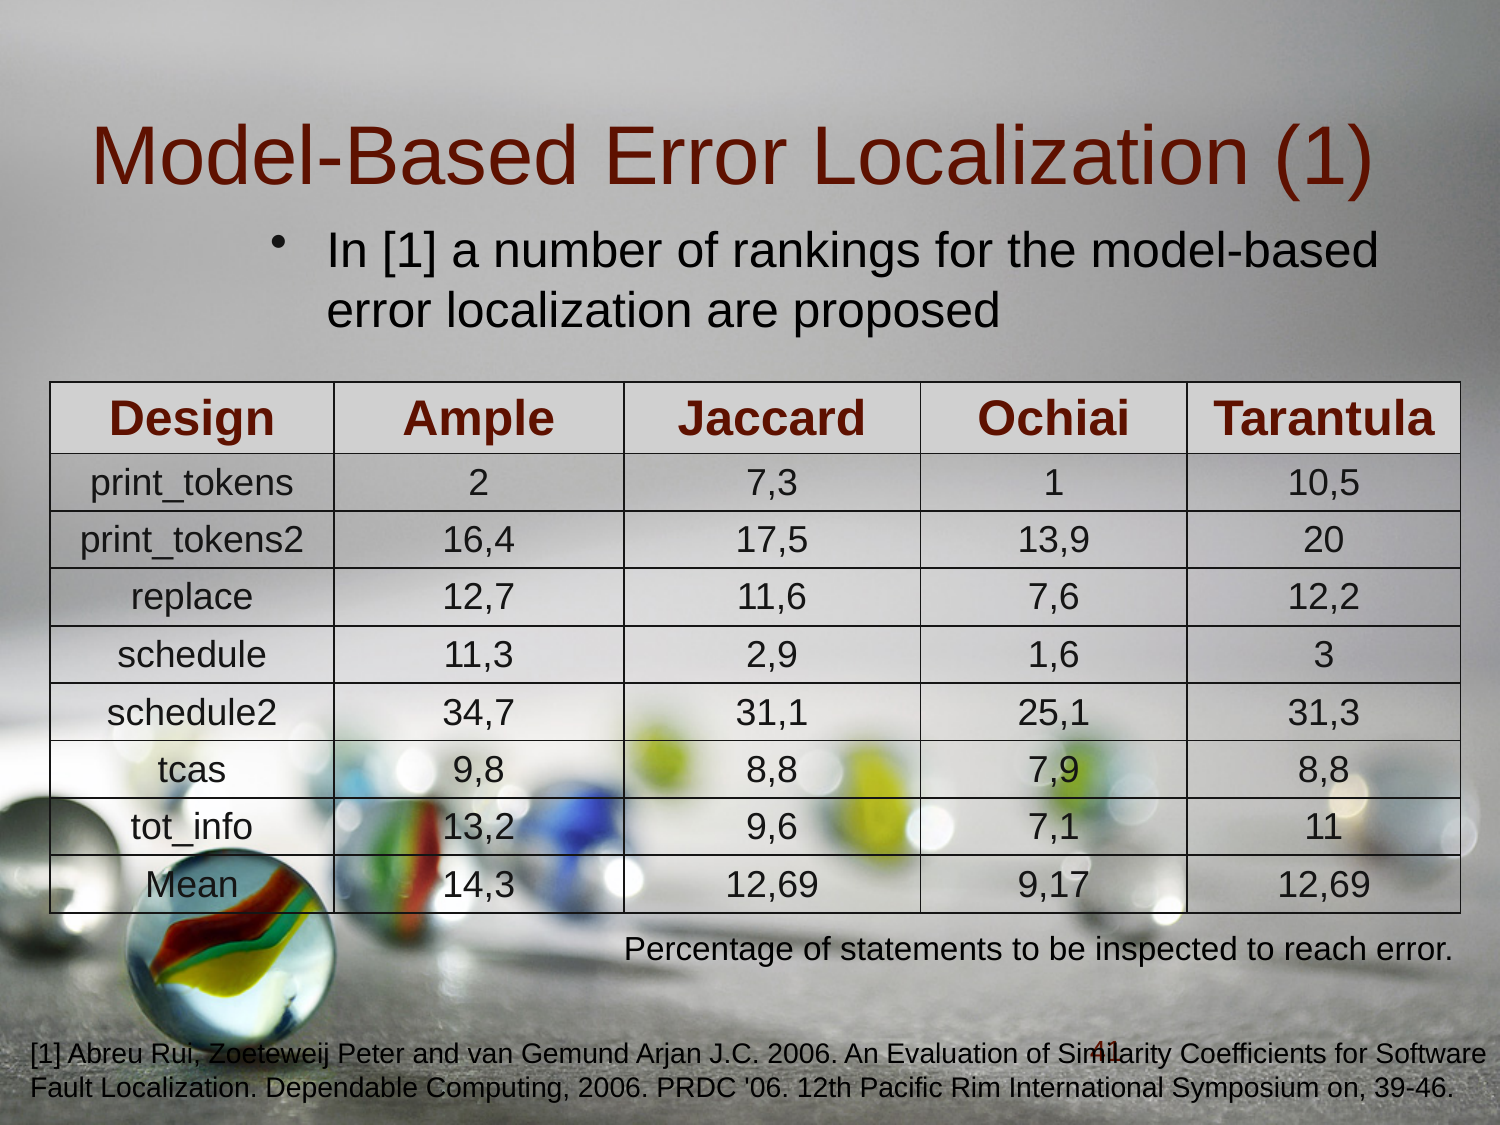

# Model-Based Error Localization (1)
In [1] a number of rankings for the model-based error localization are proposed
| Design | Ample | Jaccard | Ochiai | Tarantula |
| --- | --- | --- | --- | --- |
| print\_tokens | 2 | 7,3 | 1 | 10,5 |
| print\_tokens2 | 16,4 | 17,5 | 13,9 | 20 |
| replace | 12,7 | 11,6 | 7,6 | 12,2 |
| schedule | 11,3 | 2,9 | 1,6 | 3 |
| schedule2 | 34,7 | 31,1 | 25,1 | 31,3 |
| tcas | 9,8 | 8,8 | 7,9 | 8,8 |
| tot\_info | 13,2 | 9,6 | 7,1 | 11 |
| Mean | 14,3 | 12,69 | 9,17 | 12,69 |
Percentage of statements to be inspected to reach error.
Tallinn, 01.01.2016
41
[1] Abreu Rui, Zoeteweij Peter and van Gemund Arjan J.C. 2006. An Evaluation of Similarity Coefficients for Software Fault Localization. Dependable Computing, 2006. PRDC '06. 12th Pacific Rim International Symposium on, 39-46.